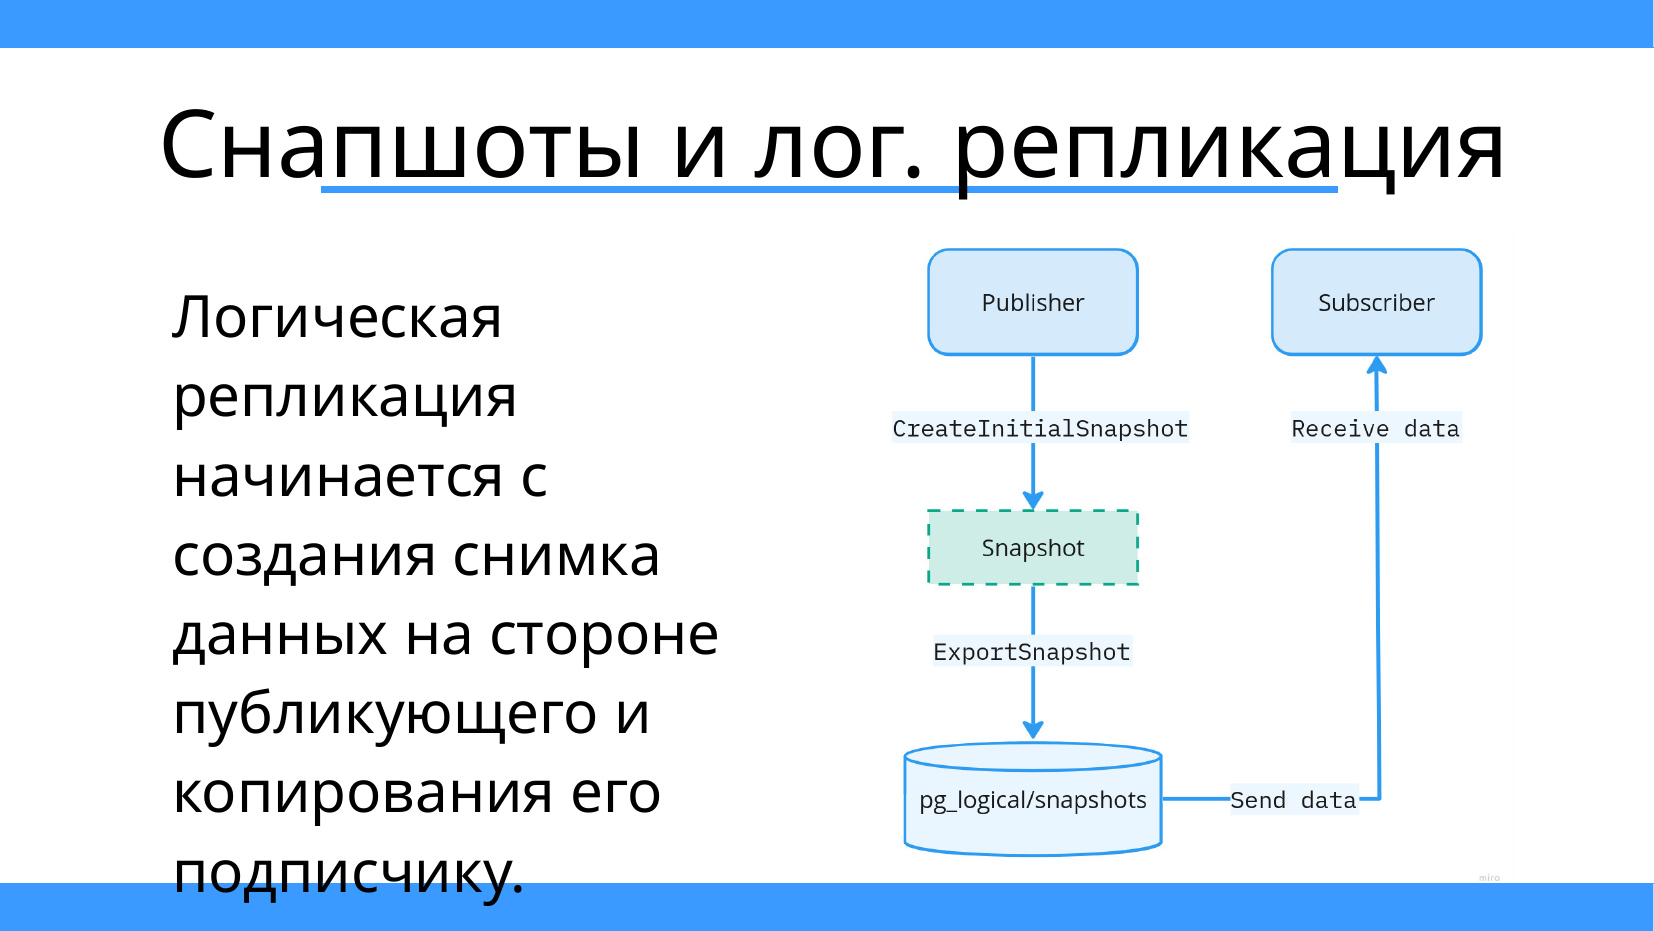

Снапшоты и лог. репликация
Логическая репликация начинается с создания снимка данных на стороне публикующего и копирования его подписчику.